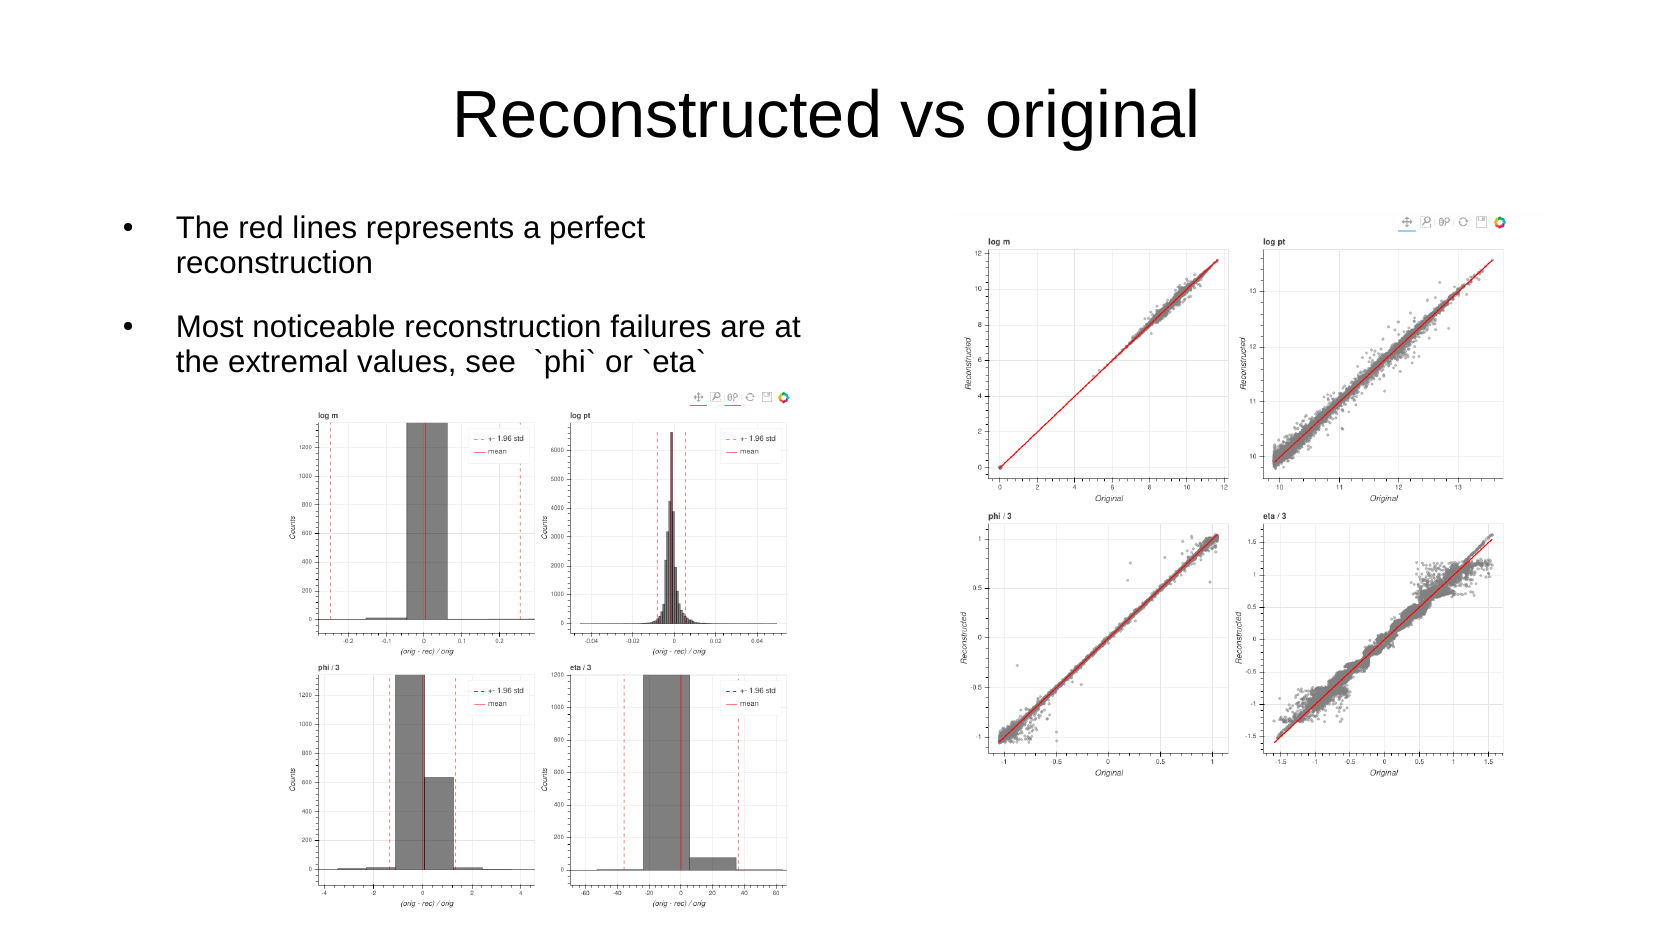

# Reconstructed vs original
The red lines represents a perfect reconstruction
Most noticeable reconstruction failures are at the extremal values, see `phi` or `eta`